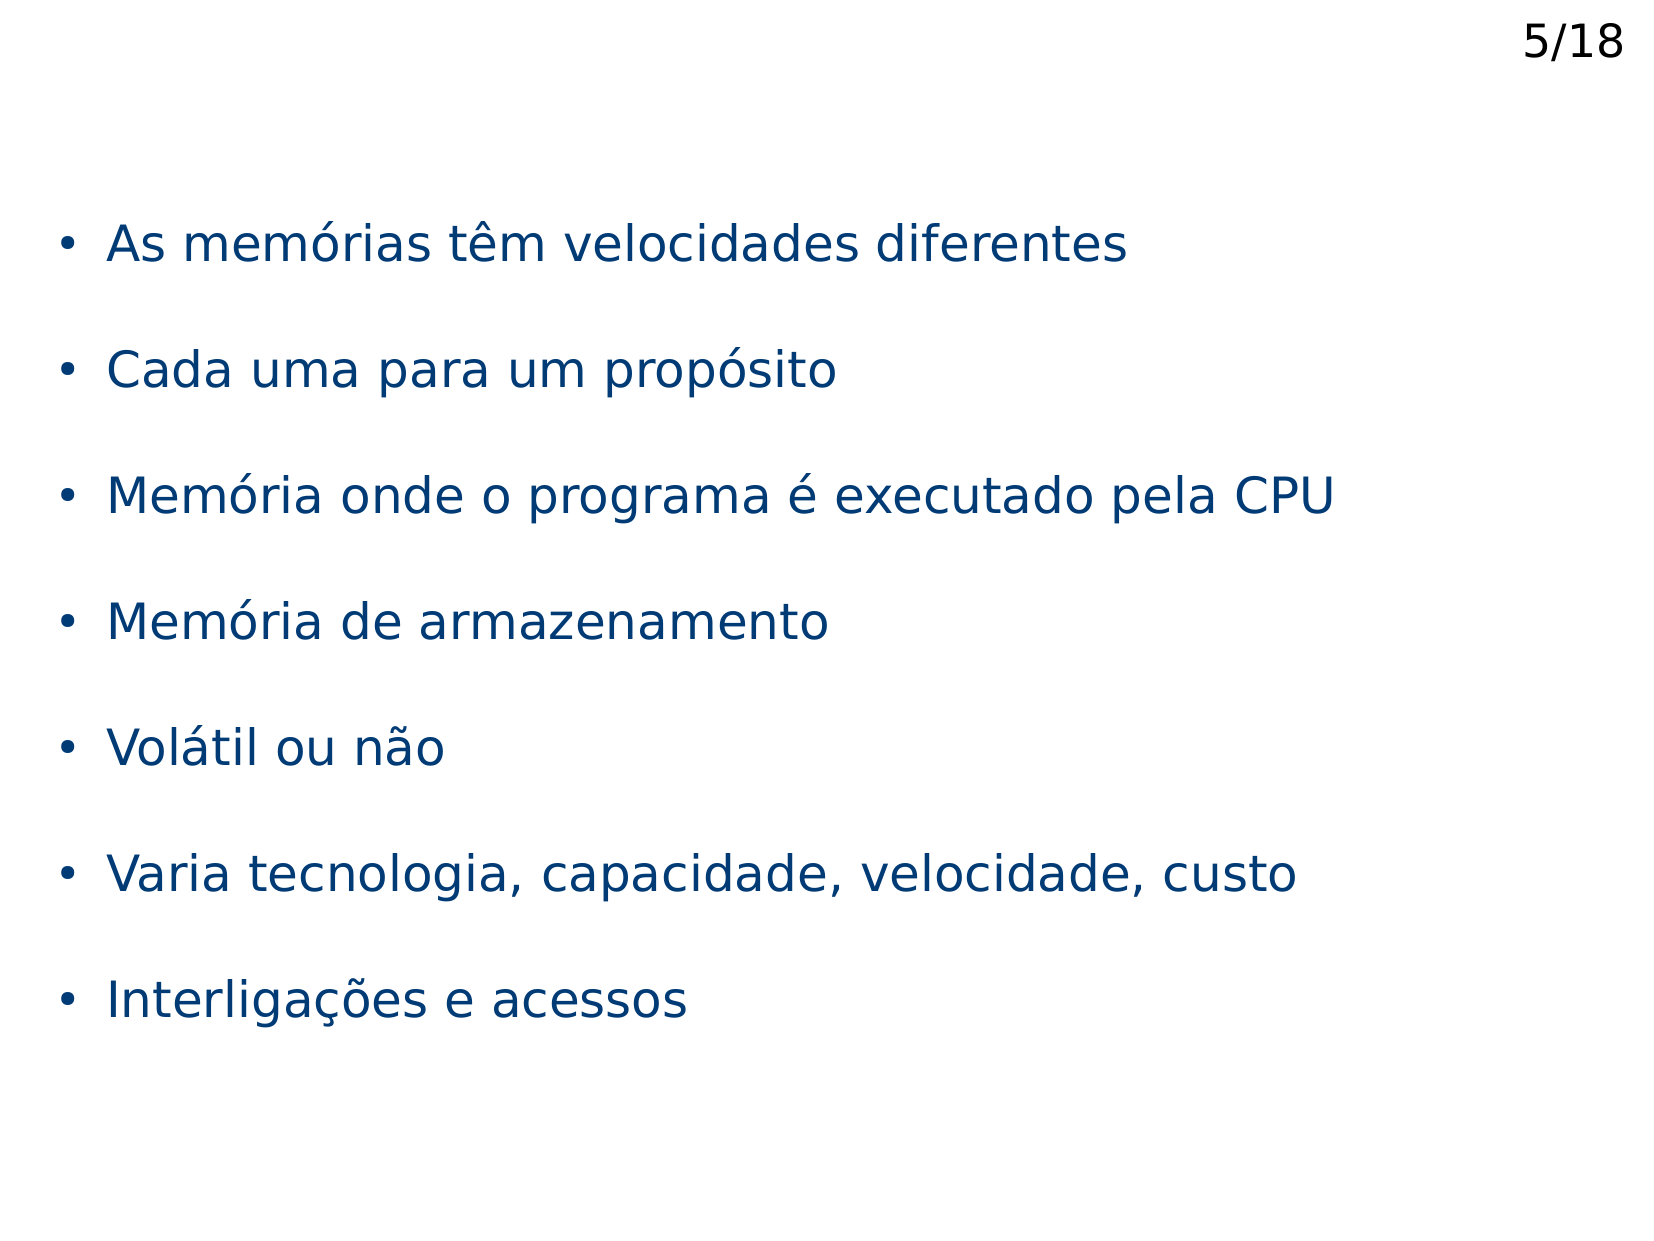

5
#
As memórias têm velocidades diferentes
Cada uma para um propósito
Memória onde o programa é executado pela CPU
Memória de armazenamento
Volátil ou não
Varia tecnologia, capacidade, velocidade, custo
Interligações e acessos